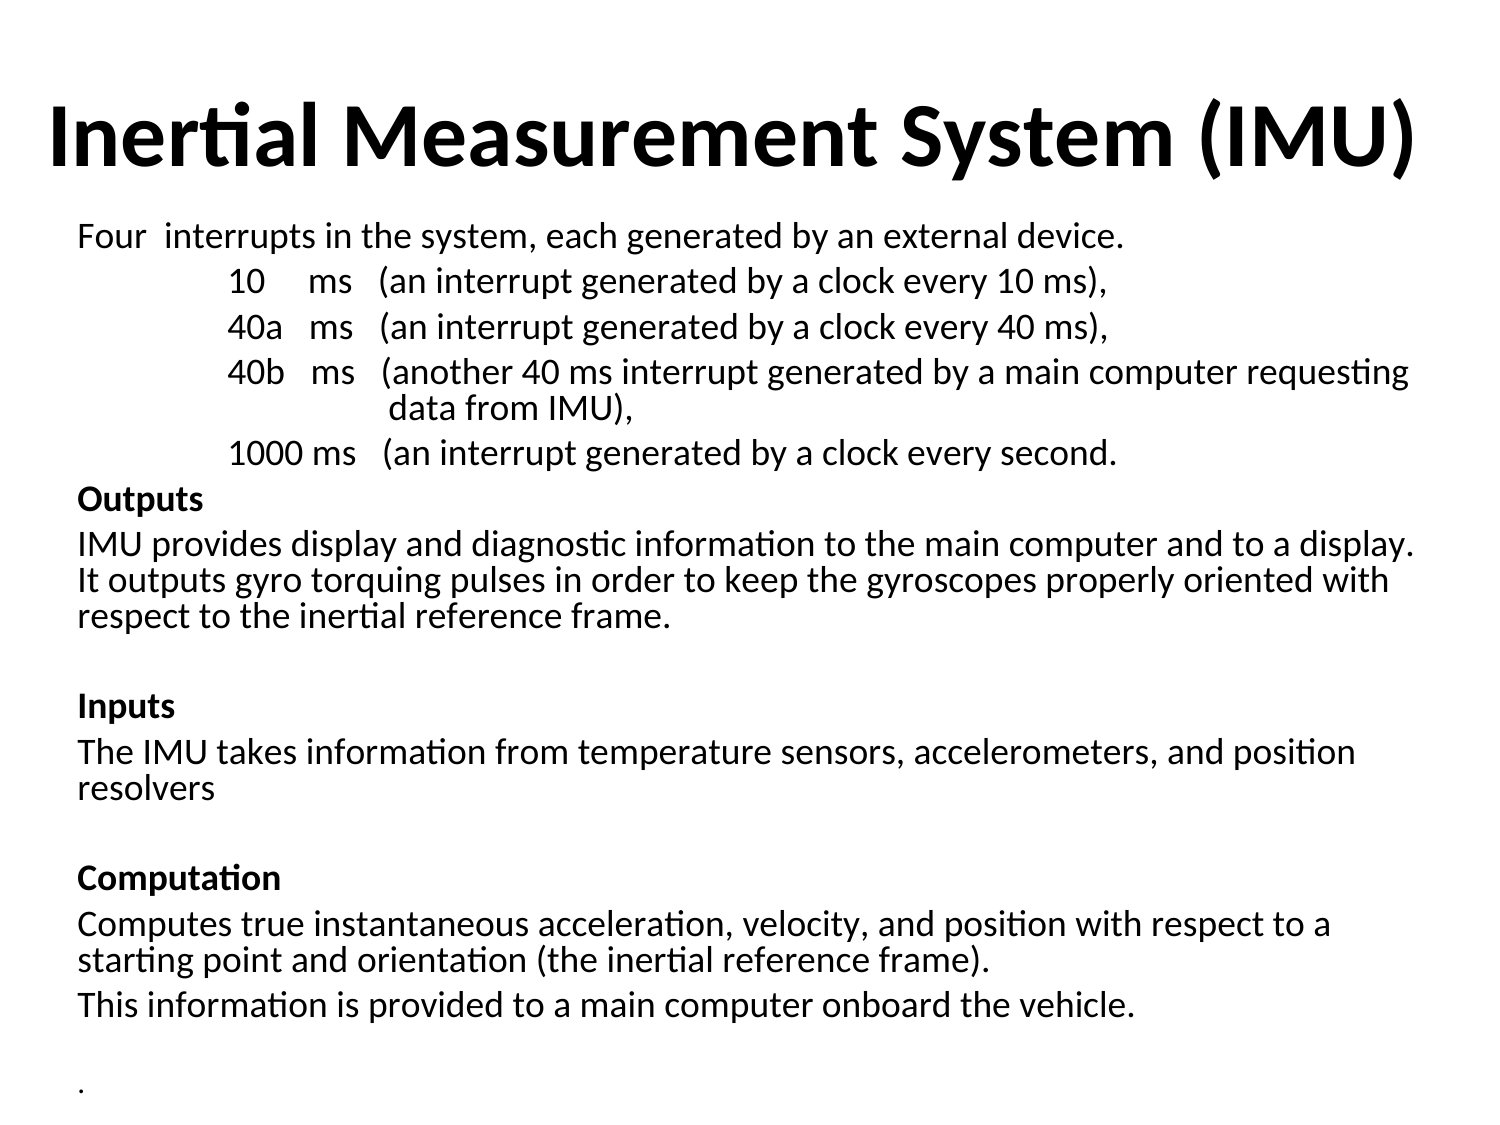

# Inertial Measurement System (IMU)
Four interrupts in the system, each generated by an external device.
	10 ms (an interrupt generated by a clock every 10 ms),
	40a ms (an interrupt generated by a clock every 40 ms),
	40b ms (another 40 ms interrupt generated by a main computer requesting 	 data from IMU),
	1000 ms (an interrupt generated by a clock every second.
Outputs
IMU provides display and diagnostic information to the main computer and to a display. It outputs gyro torquing pulses in order to keep the gyroscopes properly oriented with respect to the inertial reference frame.
Inputs
The IMU takes information from temperature sensors, accelerometers, and position resolvers
Computation
Computes true instantaneous acceleration, velocity, and position with respect to a starting point and orientation (the inertial reference frame).
This information is provided to a main computer onboard the vehicle.
.